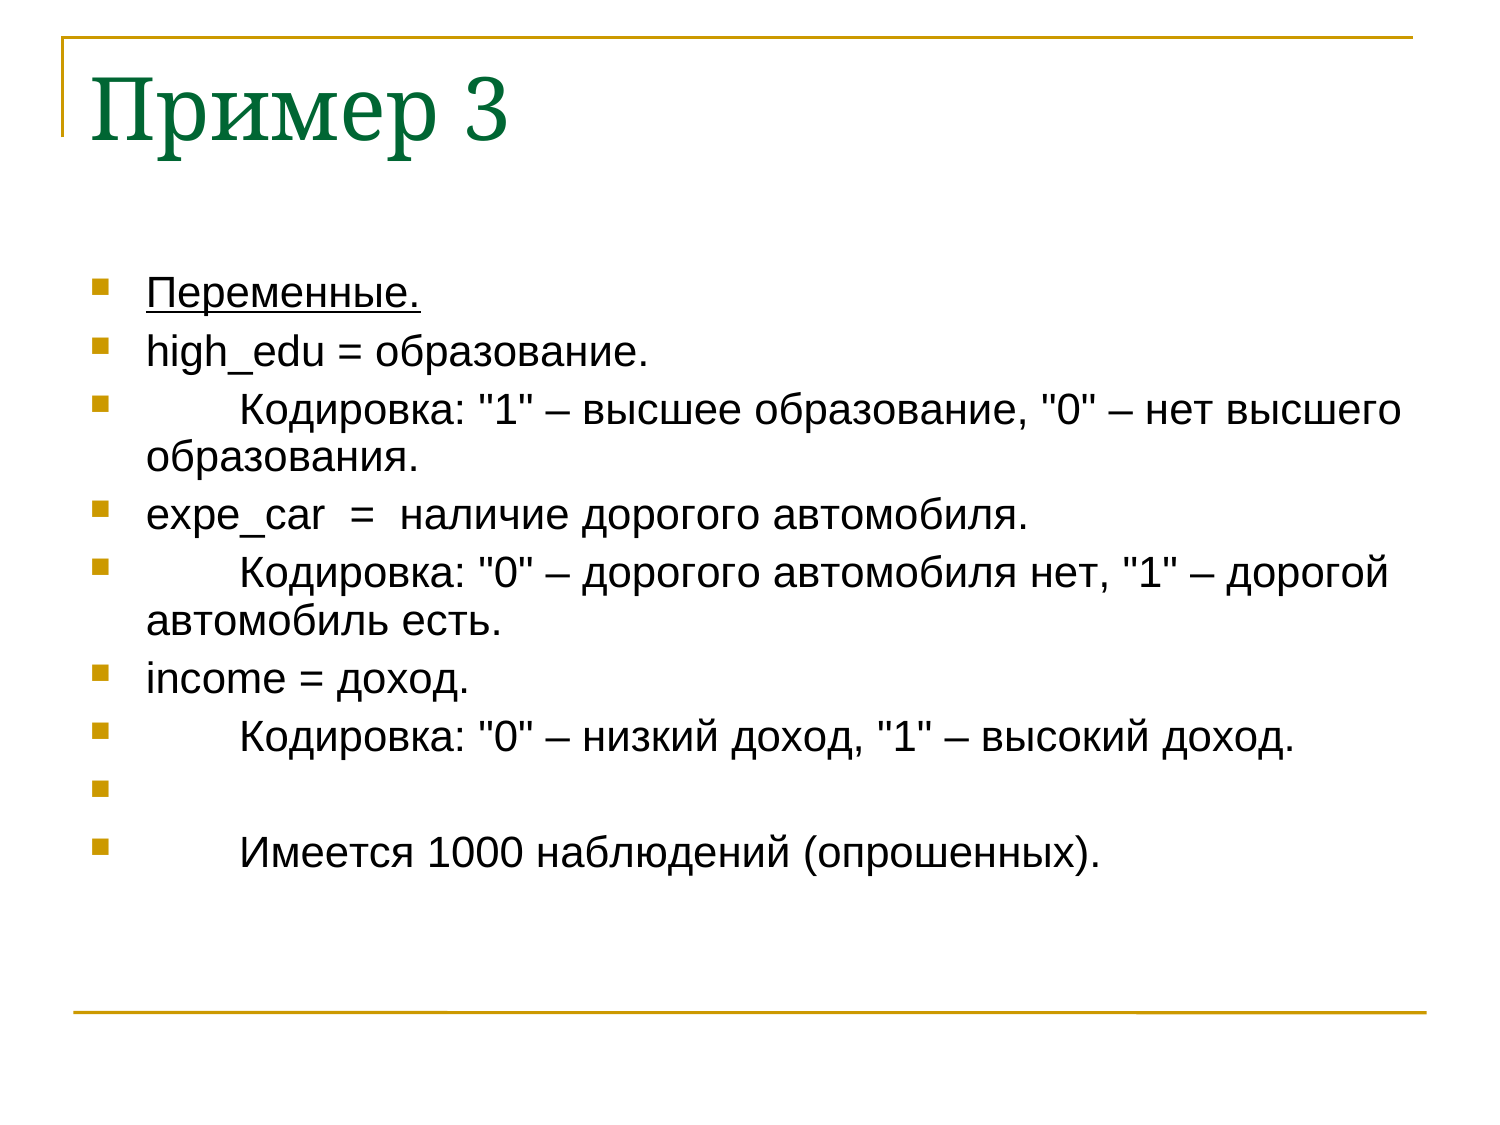

# Пример 3
Переменные.
high_edu = образование.
	Кодировка: "1" – высшее образование, "0" – нет высшего образования.
expe_car = наличие дорогого автомобиля.
	Кодировка: "0" – дорогого автомобиля нет, "1" – дорогой автомобиль есть.
income = доход.
	Кодировка: "0" – низкий доход, "1" – высокий доход.
	Имеется 1000 наблюдений (опрошенных).